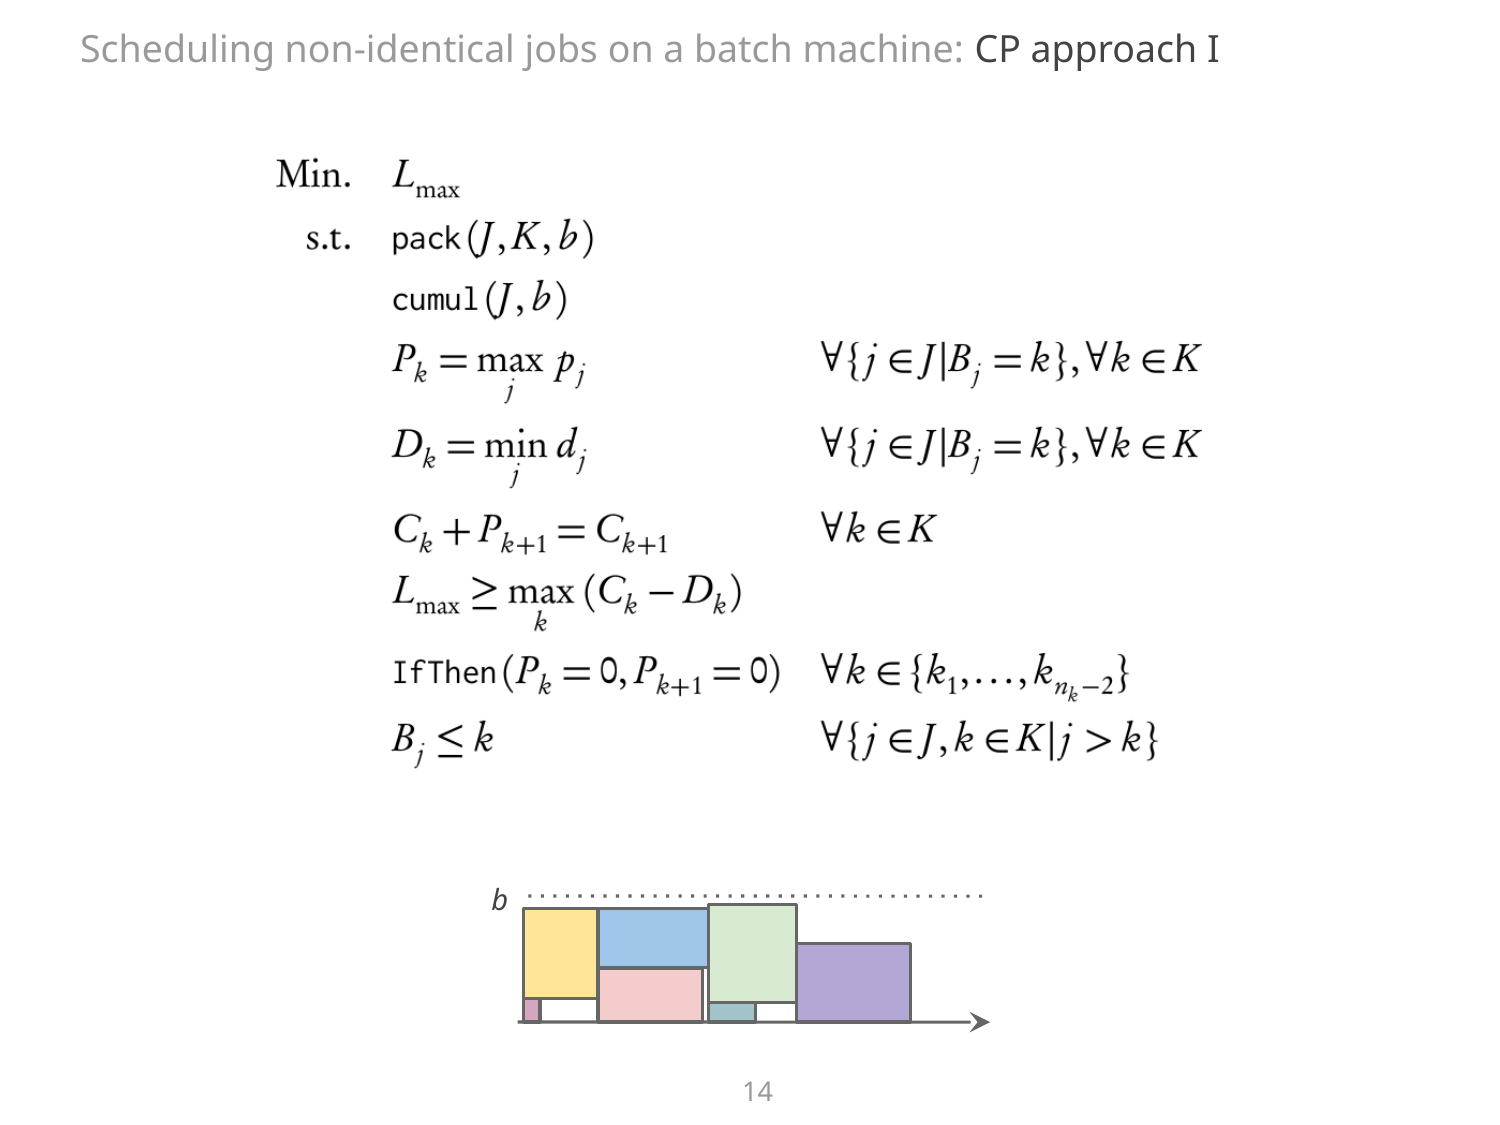

# Scheduling non-identical jobs on a batch machine: CP approach I
b